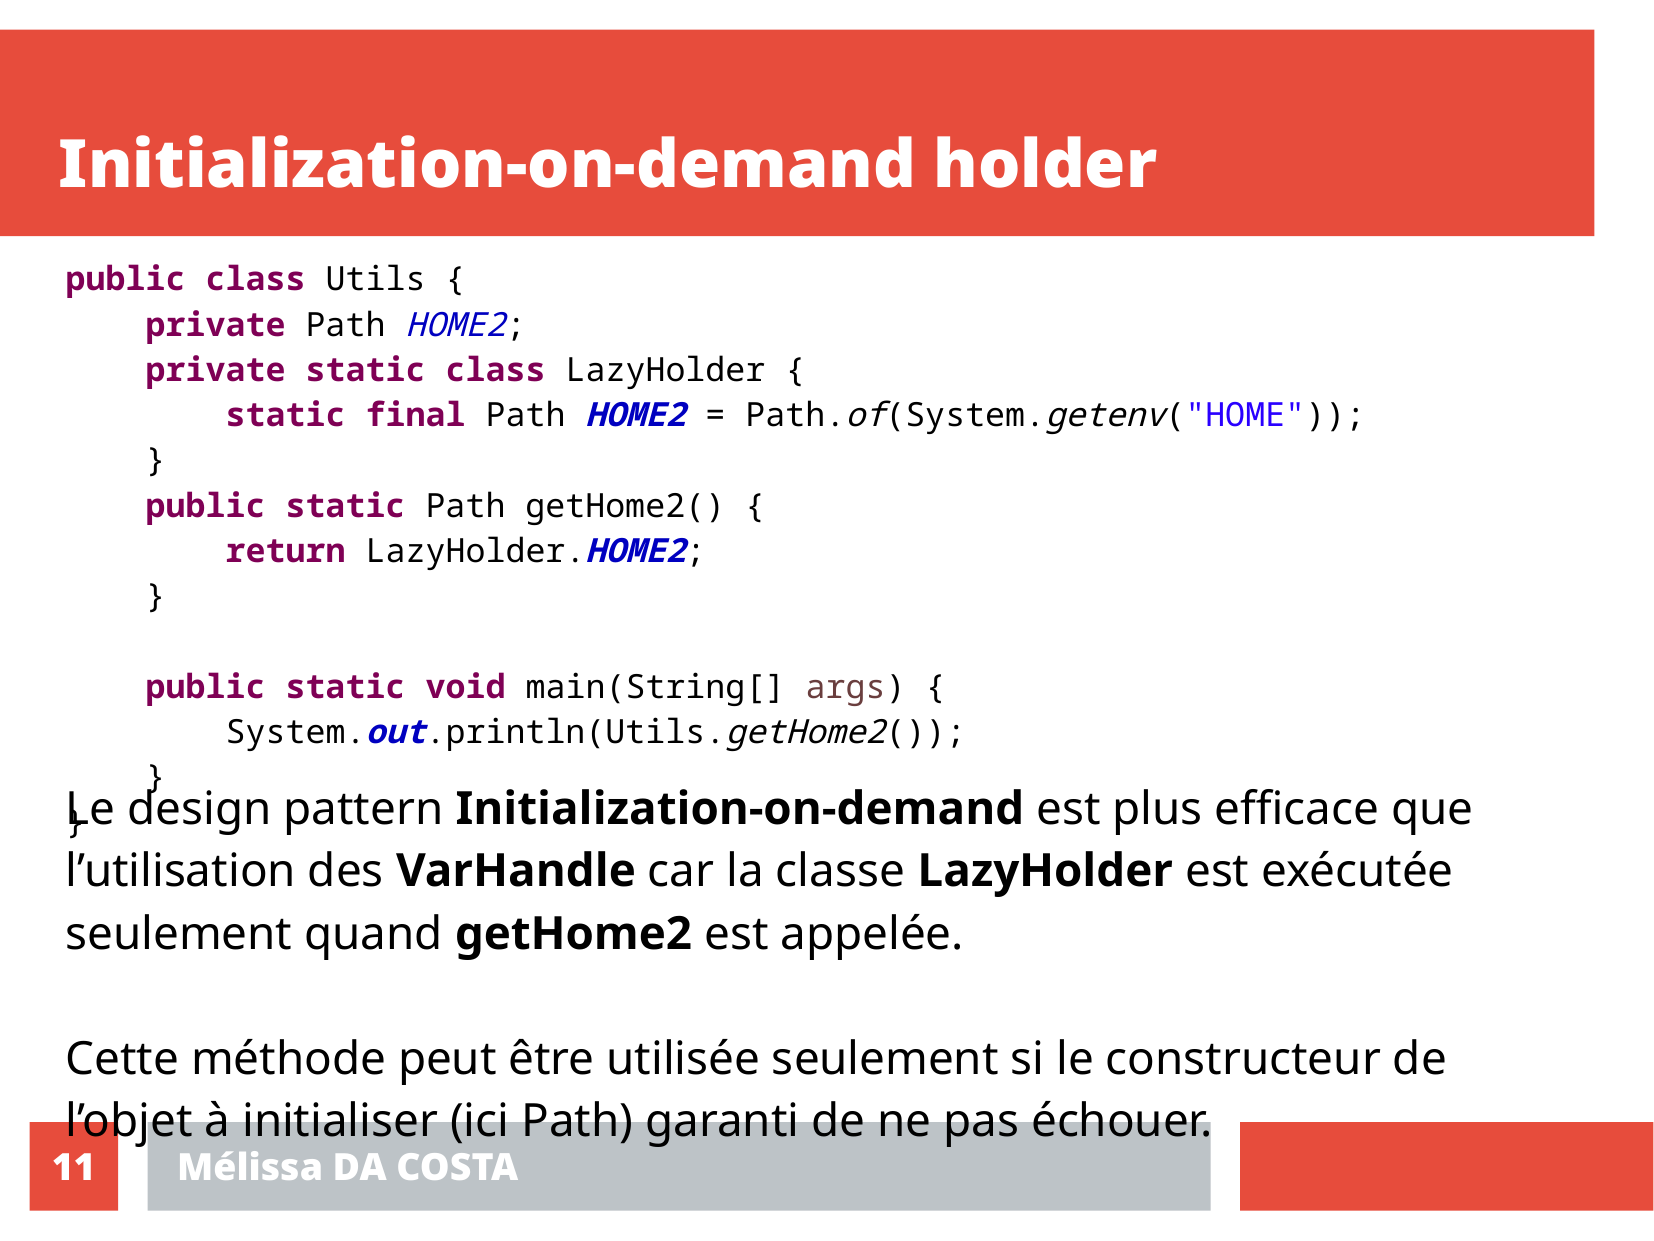

# Initialization-on-demand holder
public class Utils {
 private Path HOME2;
 private static class LazyHolder {
 static final Path HOME2 = Path.of(System.getenv("HOME"));
 }
 public static Path getHome2() {
 return LazyHolder.HOME2;
 }
 public static void main(String[] args) {
 System.out.println(Utils.getHome2());
 }
}
Le design pattern Initialization-on-demand est plus efficace que l’utilisation des VarHandle car la classe LazyHolder est exécutée seulement quand getHome2 est appelée.
Cette méthode peut être utilisée seulement si le constructeur de l’objet à initialiser (ici Path) garanti de ne pas échouer.
11
Mélissa DA COSTA